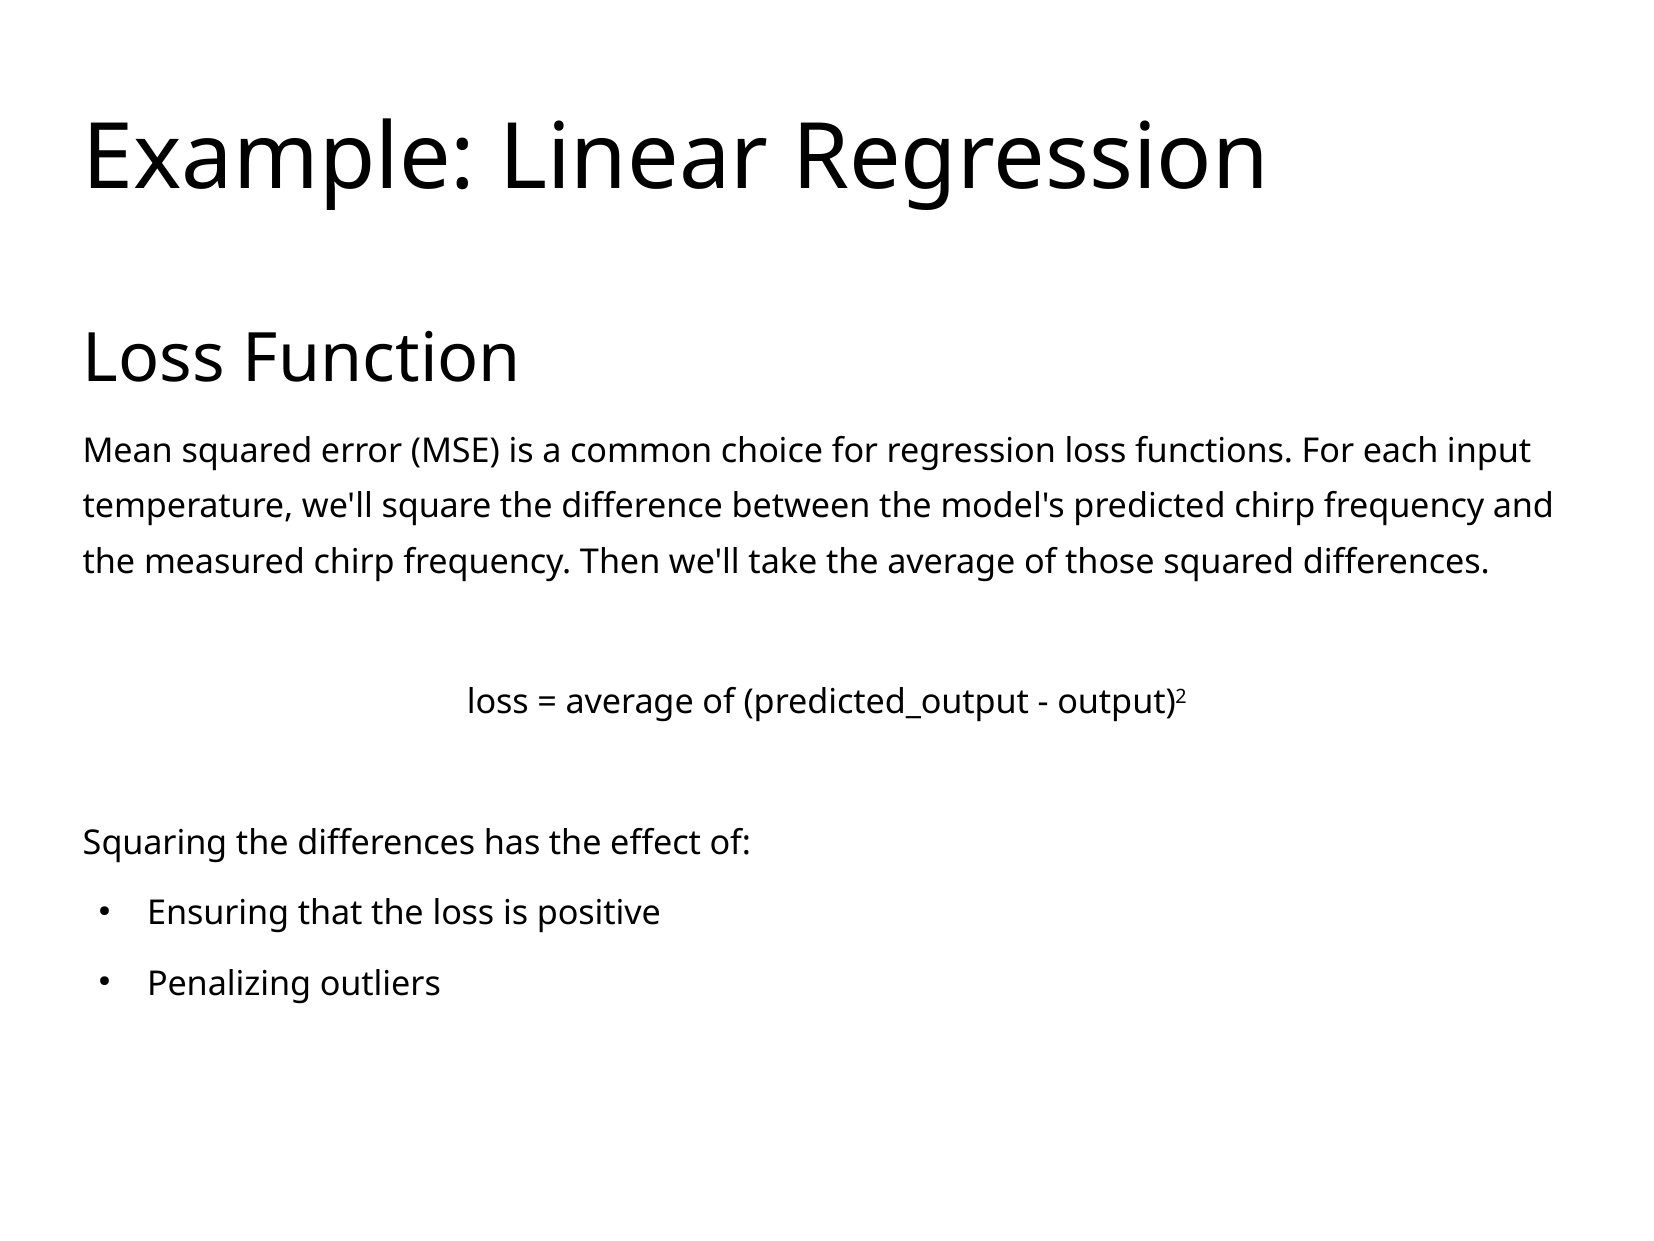

# Example: Linear Regression
Loss Function
Mean squared error (MSE) is a common choice for regression loss functions. For each input temperature, we'll square the difference between the model's predicted chirp frequency and the measured chirp frequency. Then we'll take the average of those squared differences.
loss = average of (predicted_output - output)2
Squaring the differences has the effect of:
Ensuring that the loss is positive
Penalizing outliers